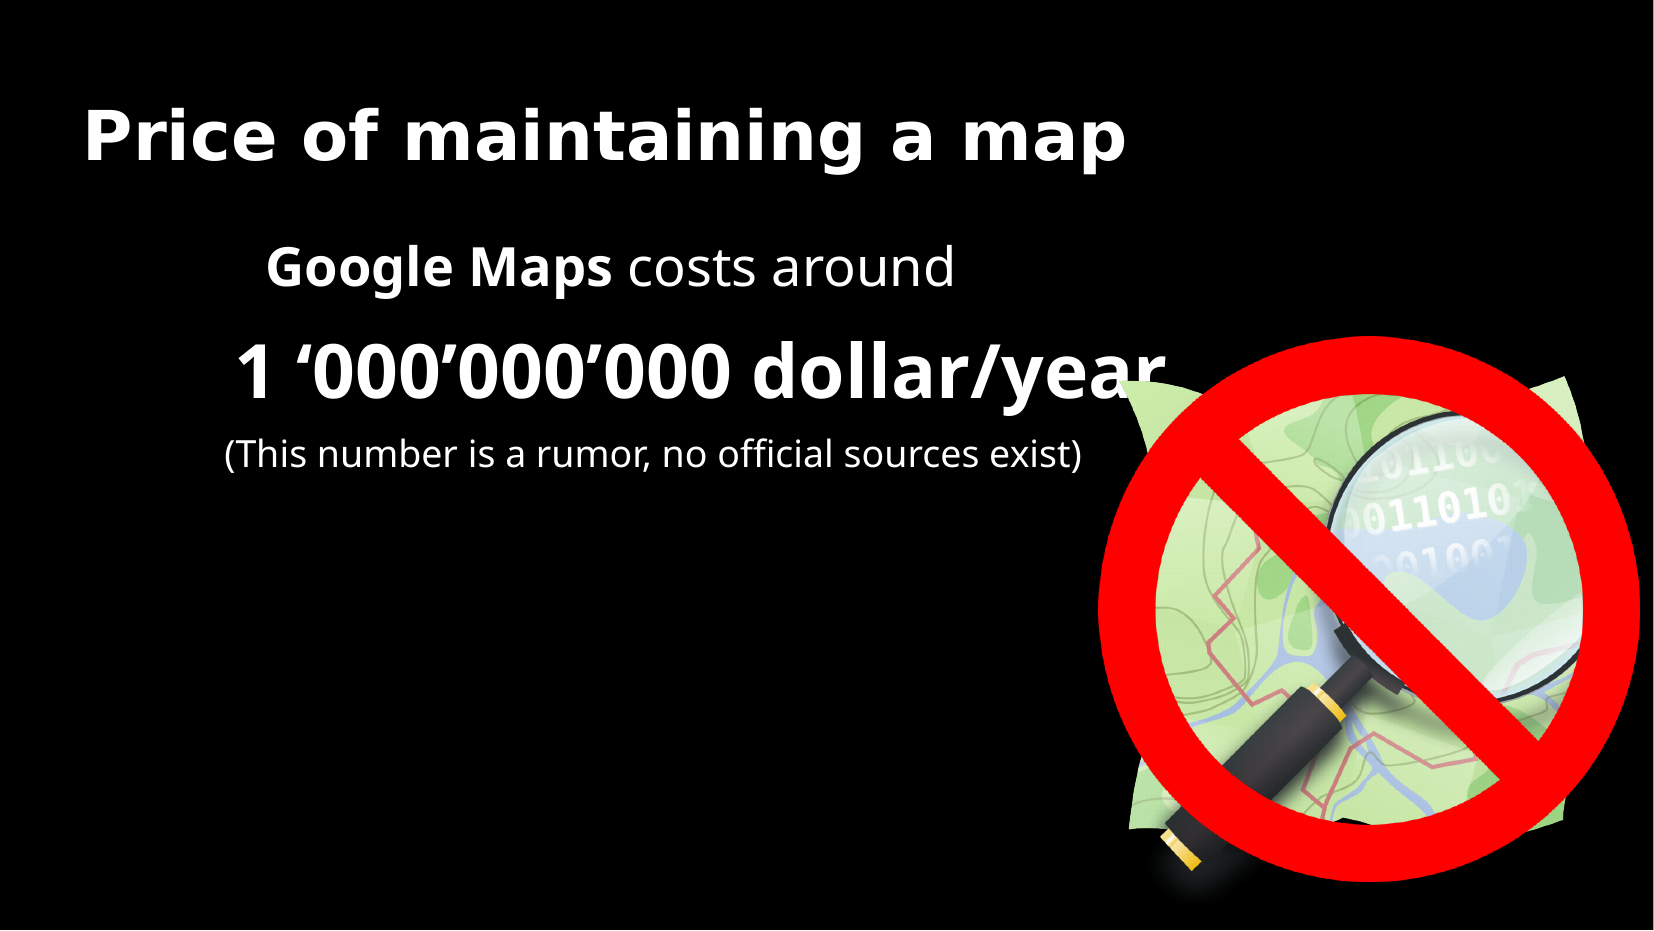

# Price of maintaining a map
 Google Maps costs around
 1 ‘000’000’000 dollar/year
(This number is a rumor, no official sources exist)